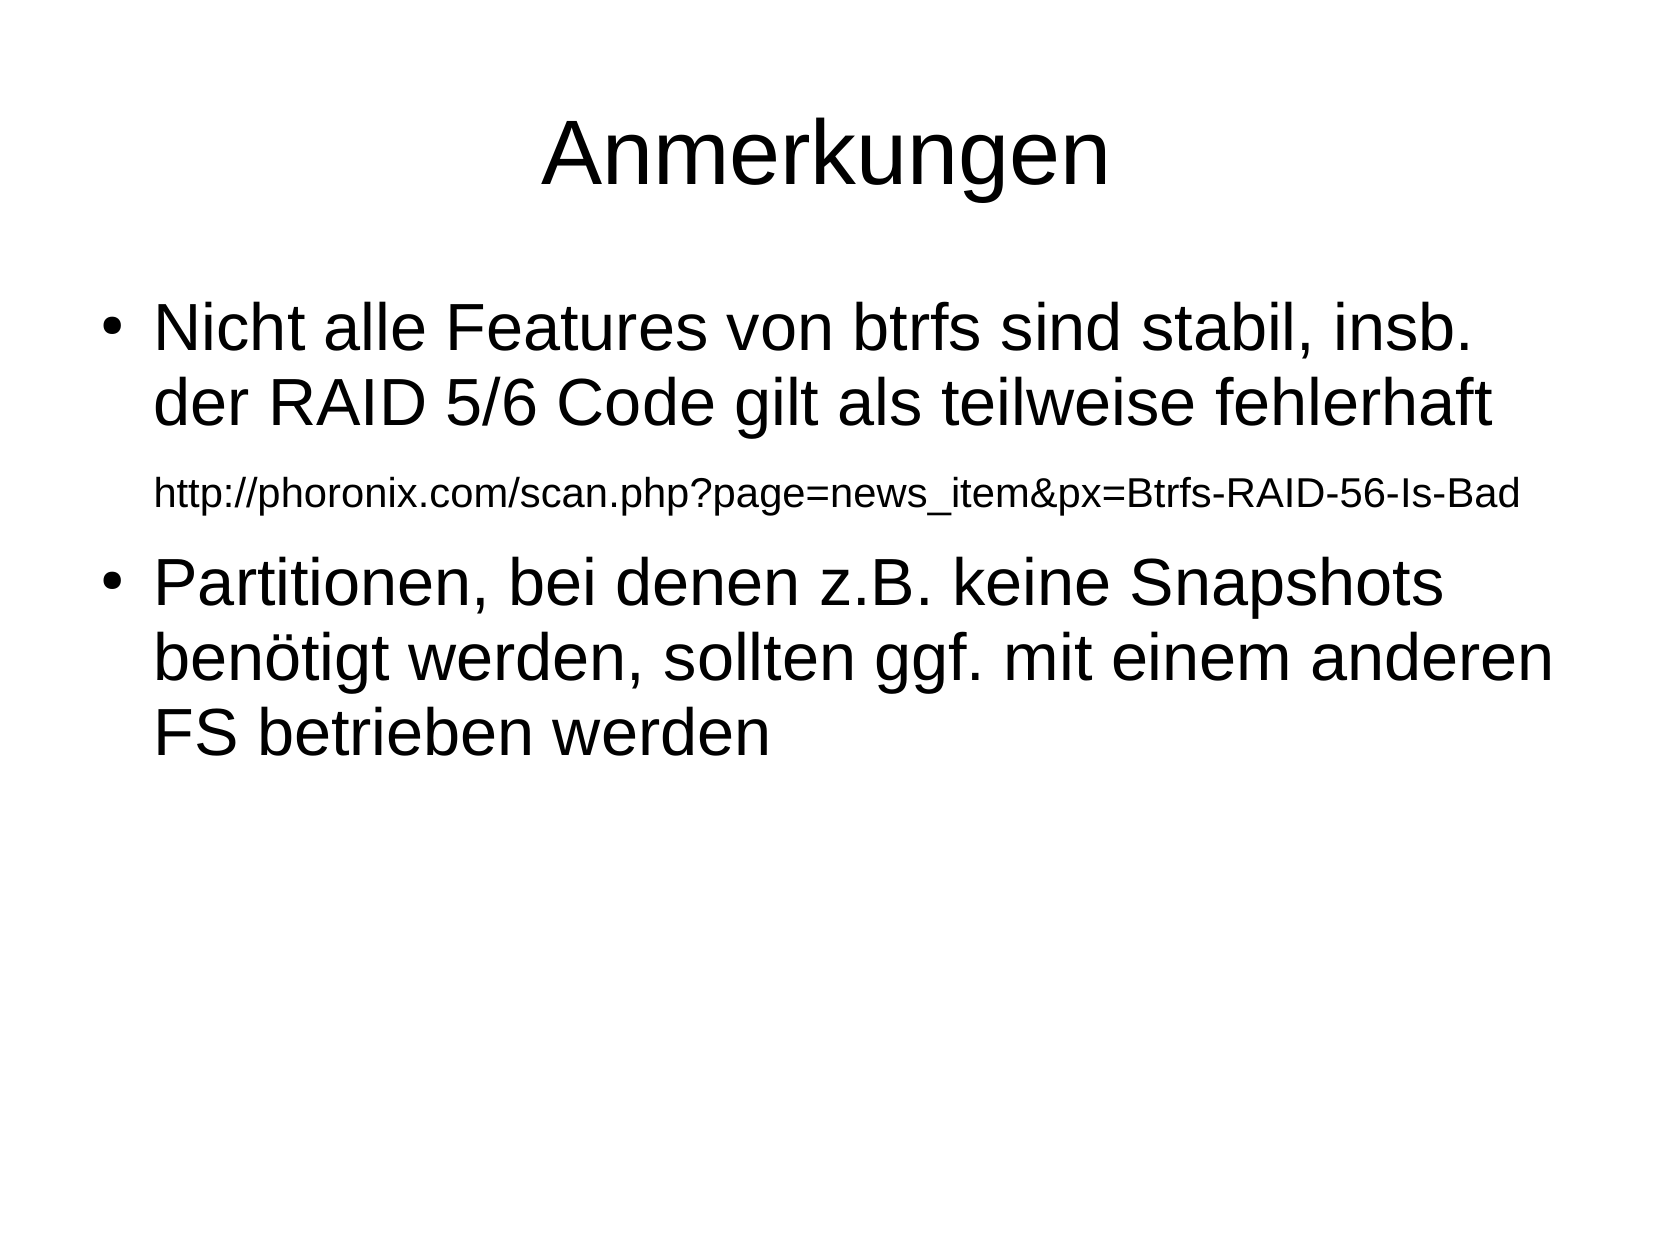

# Anmerkungen
Nicht alle Features von btrfs sind stabil, insb. der RAID 5/6 Code gilt als teilweise fehlerhaft
http://phoronix.com/scan.php?page=news_item&px=Btrfs-RAID-56-Is-Bad
Partitionen, bei denen z.B. keine Snapshots benötigt werden, sollten ggf. mit einem anderen FS betrieben werden